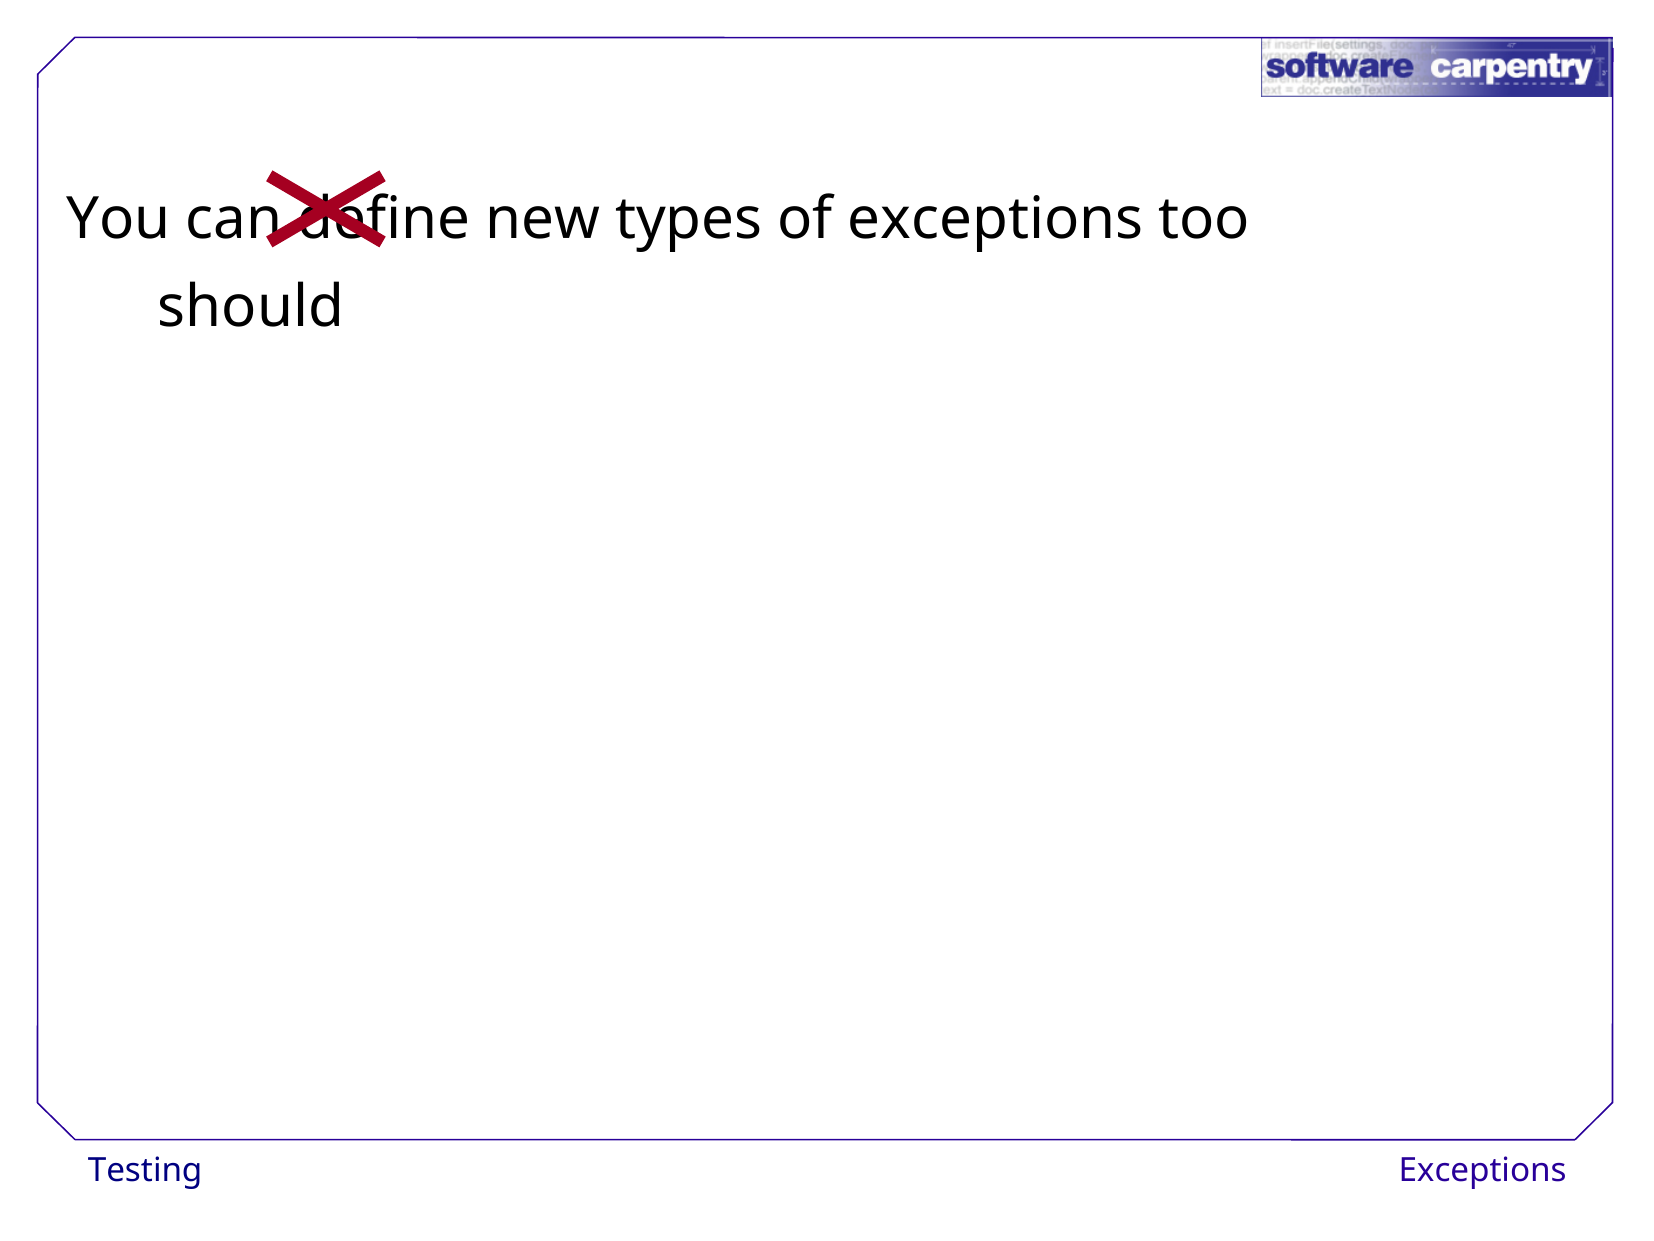

You can define new types of exceptions too
should